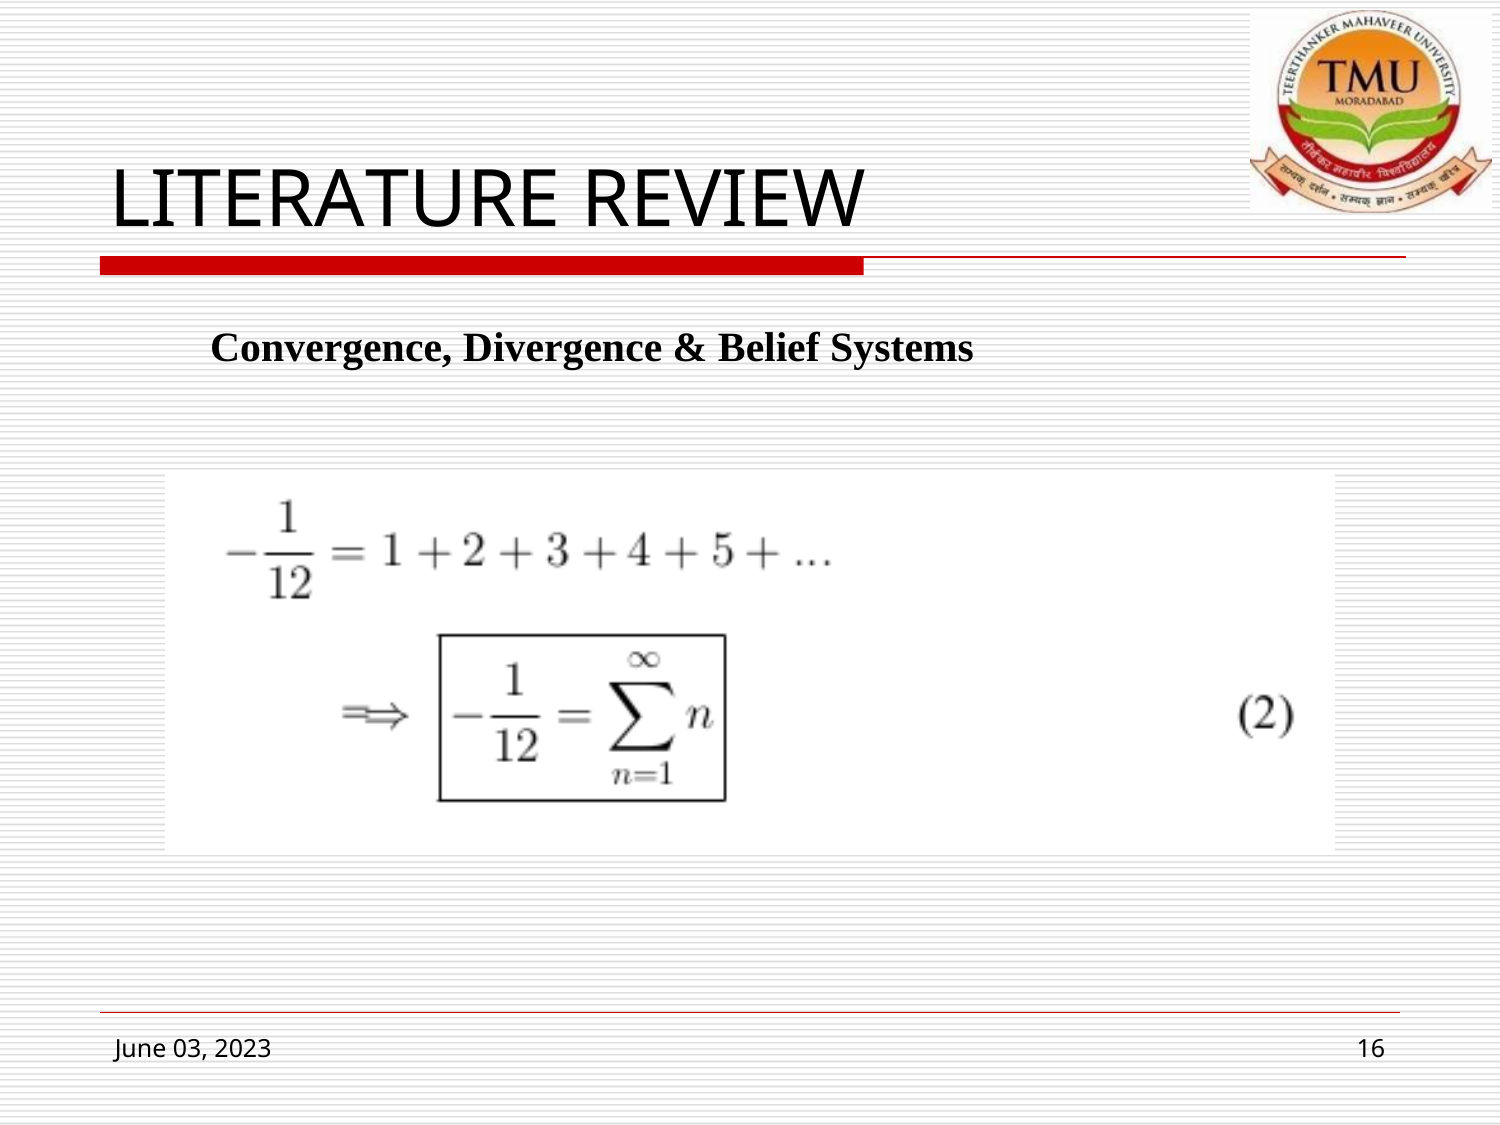

# LITERATURE REVIEW
Convergence, Divergence & Belief Systems
June 03, 2023